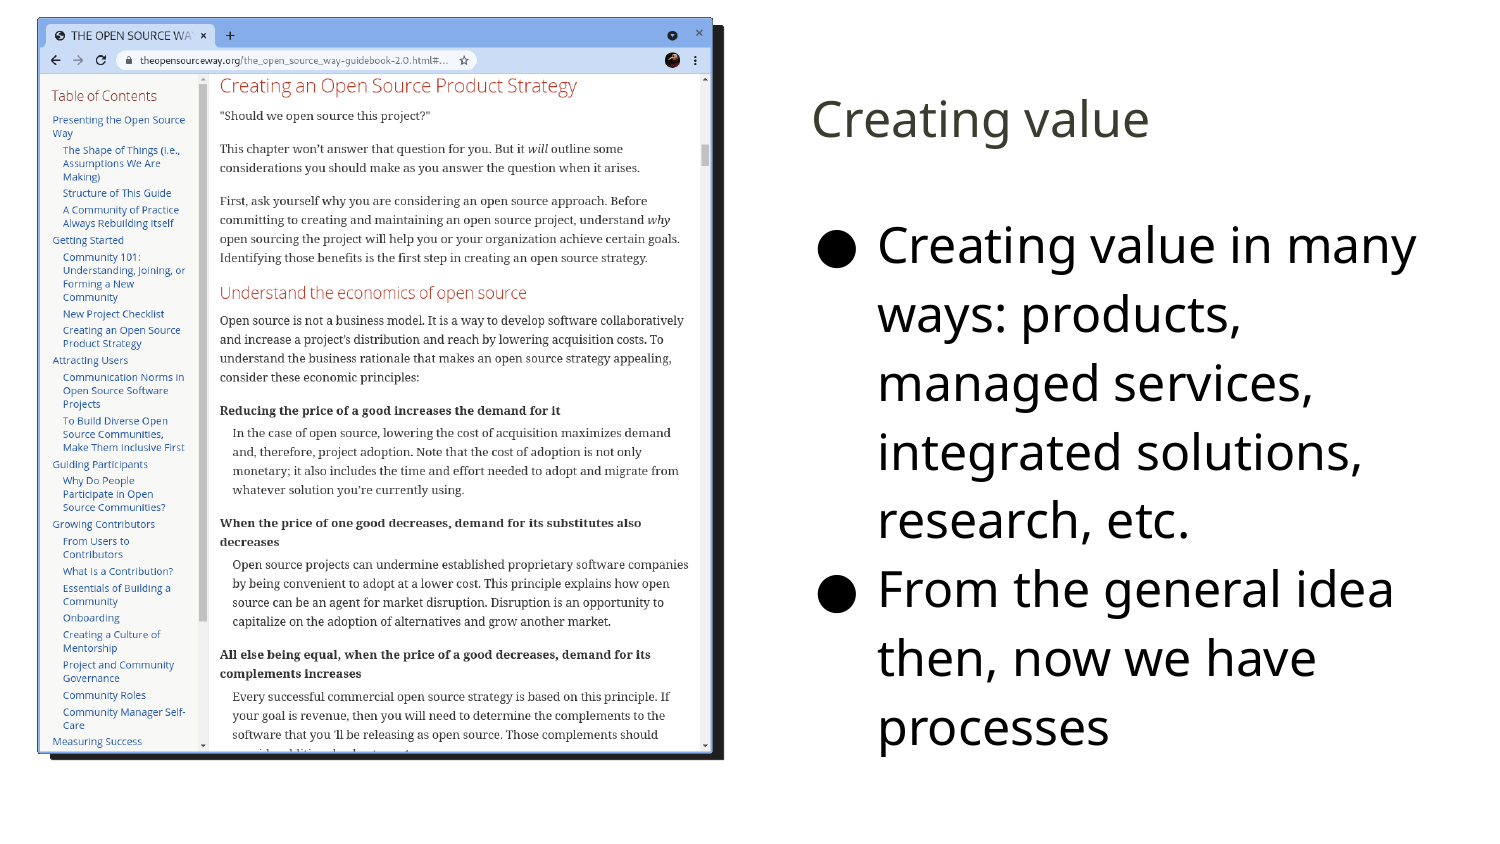

Creating value
Creating value in many ways: products, managed services, integrated solutions, research, etc.
From the general idea then, now we have processes